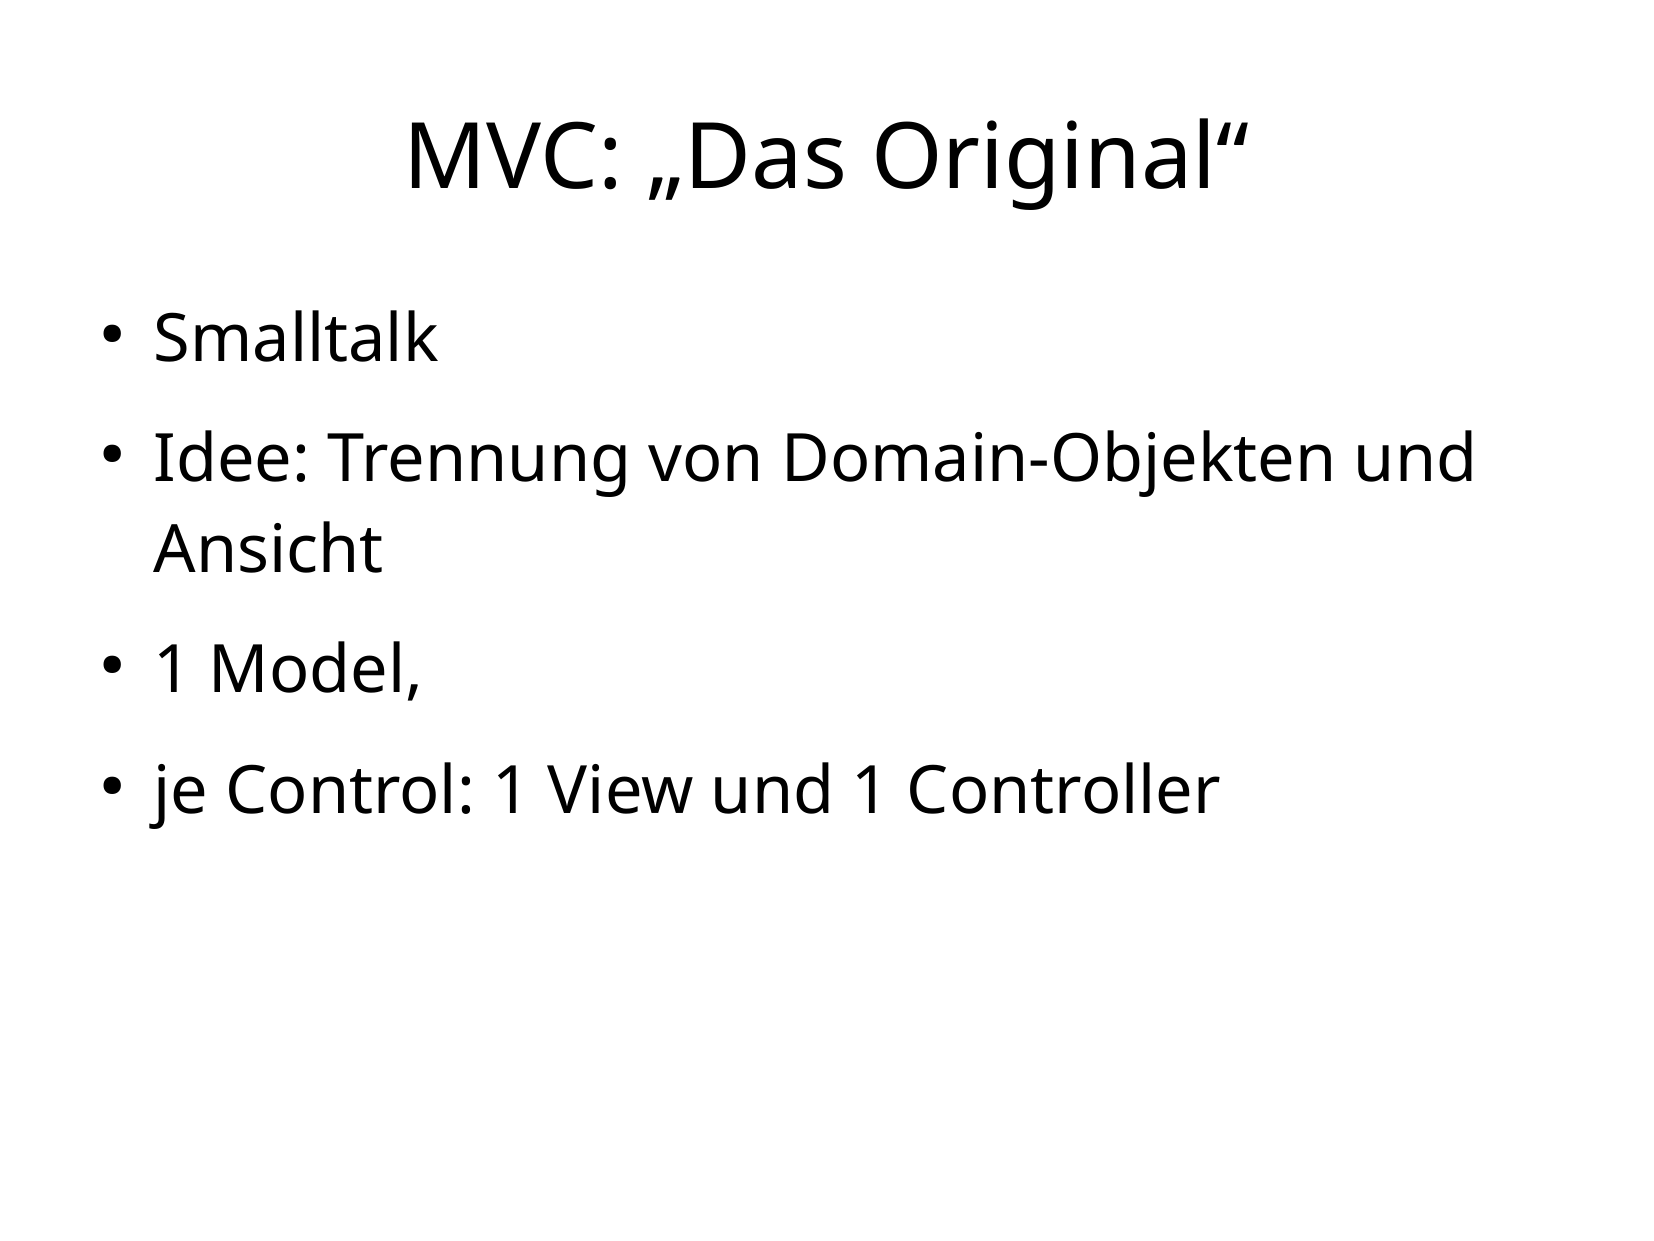

# MVC: „Das Original“
Smalltalk
Idee: Trennung von Domain-Objekten und Ansicht
1 Model,
je Control: 1 View und 1 Controller